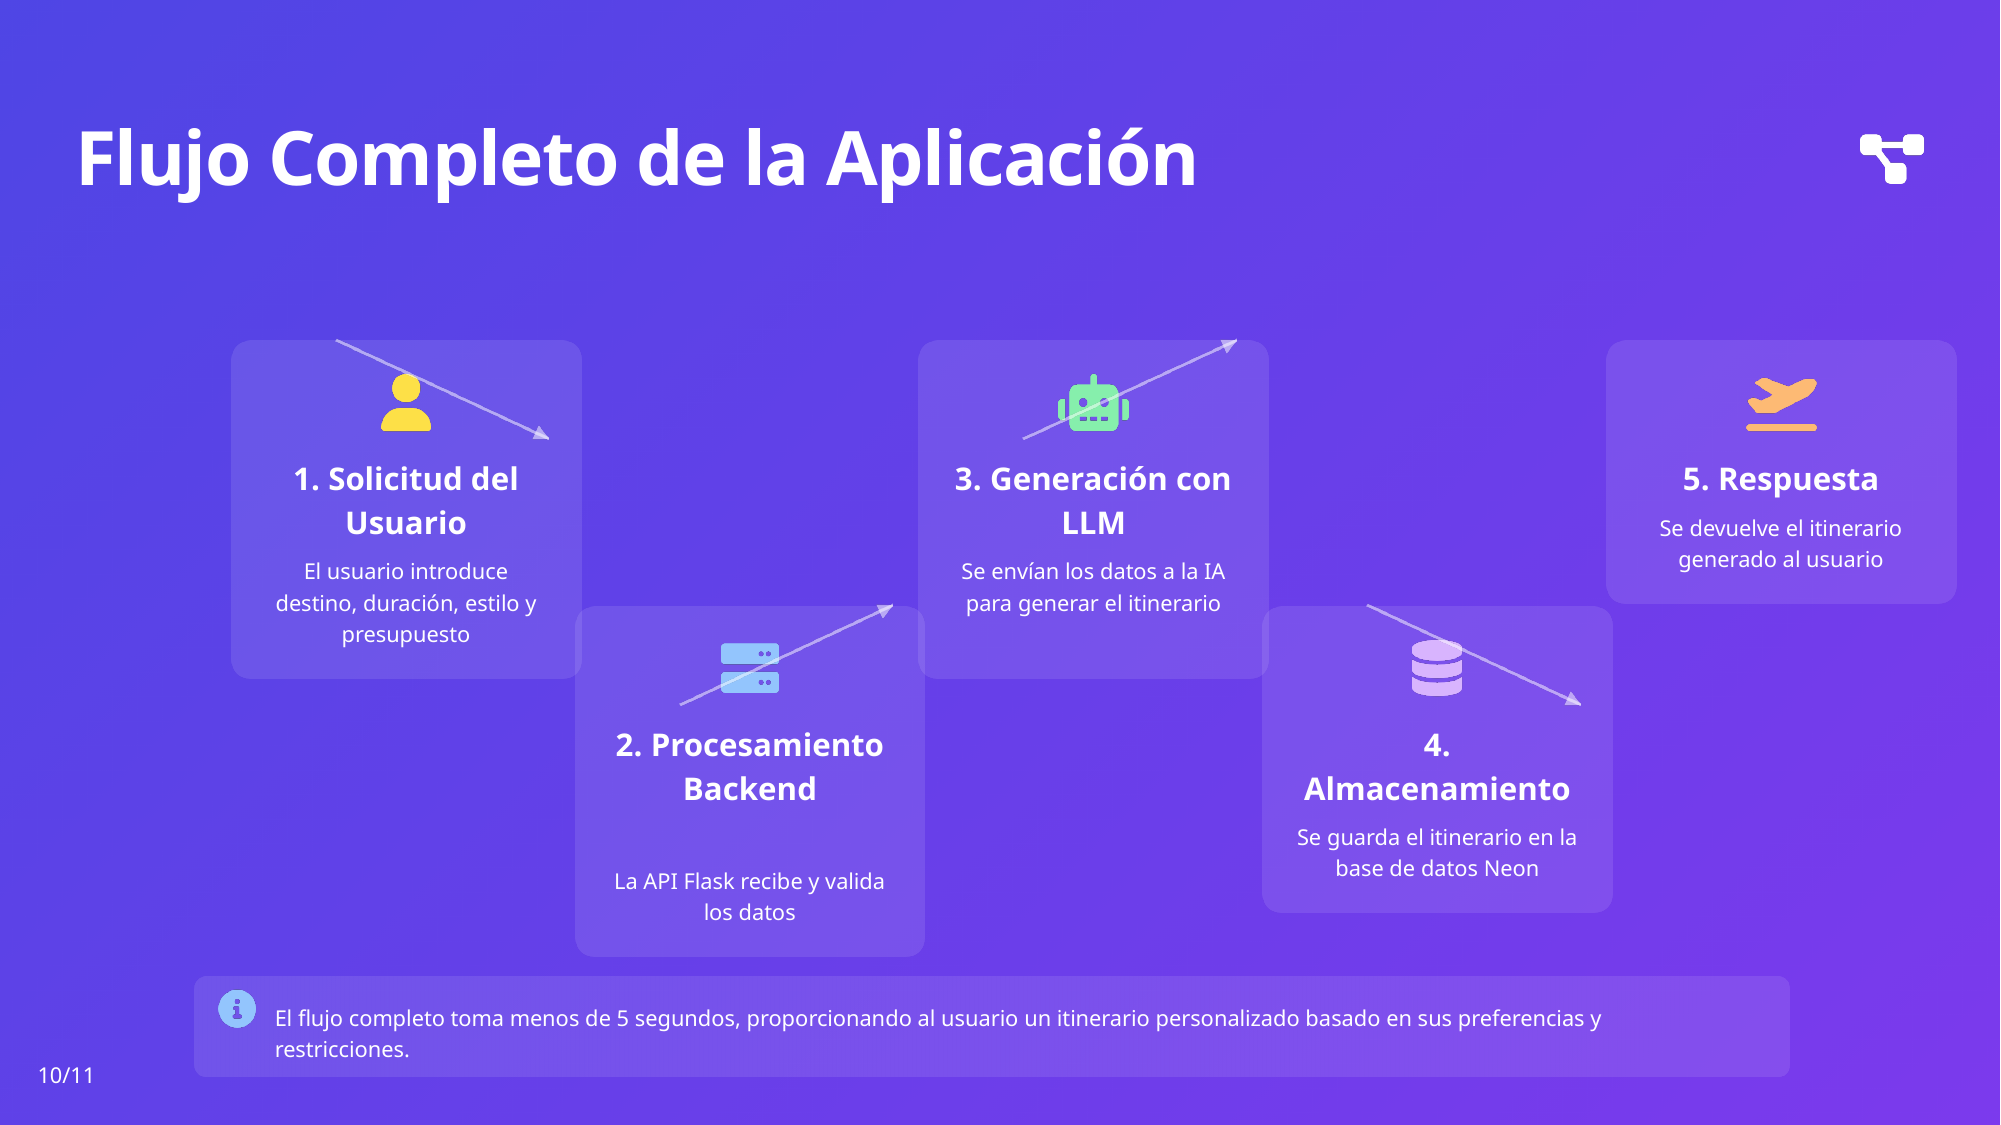

Flujo Completo de la Aplicación
1. Solicitud del Usuario
3. Generación con LLM
5. Respuesta
Se devuelve el itinerario generado al usuario
El usuario introduce destino, duración, estilo y presupuesto
Se envían los datos a la IA para generar el itinerario
2. Procesamiento Backend
4. Almacenamiento
Se guarda el itinerario en la base de datos Neon
La API Flask recibe y valida los datos
El flujo completo toma menos de 5 segundos, proporcionando al usuario un itinerario personalizado basado en sus preferencias y restricciones.
10/11